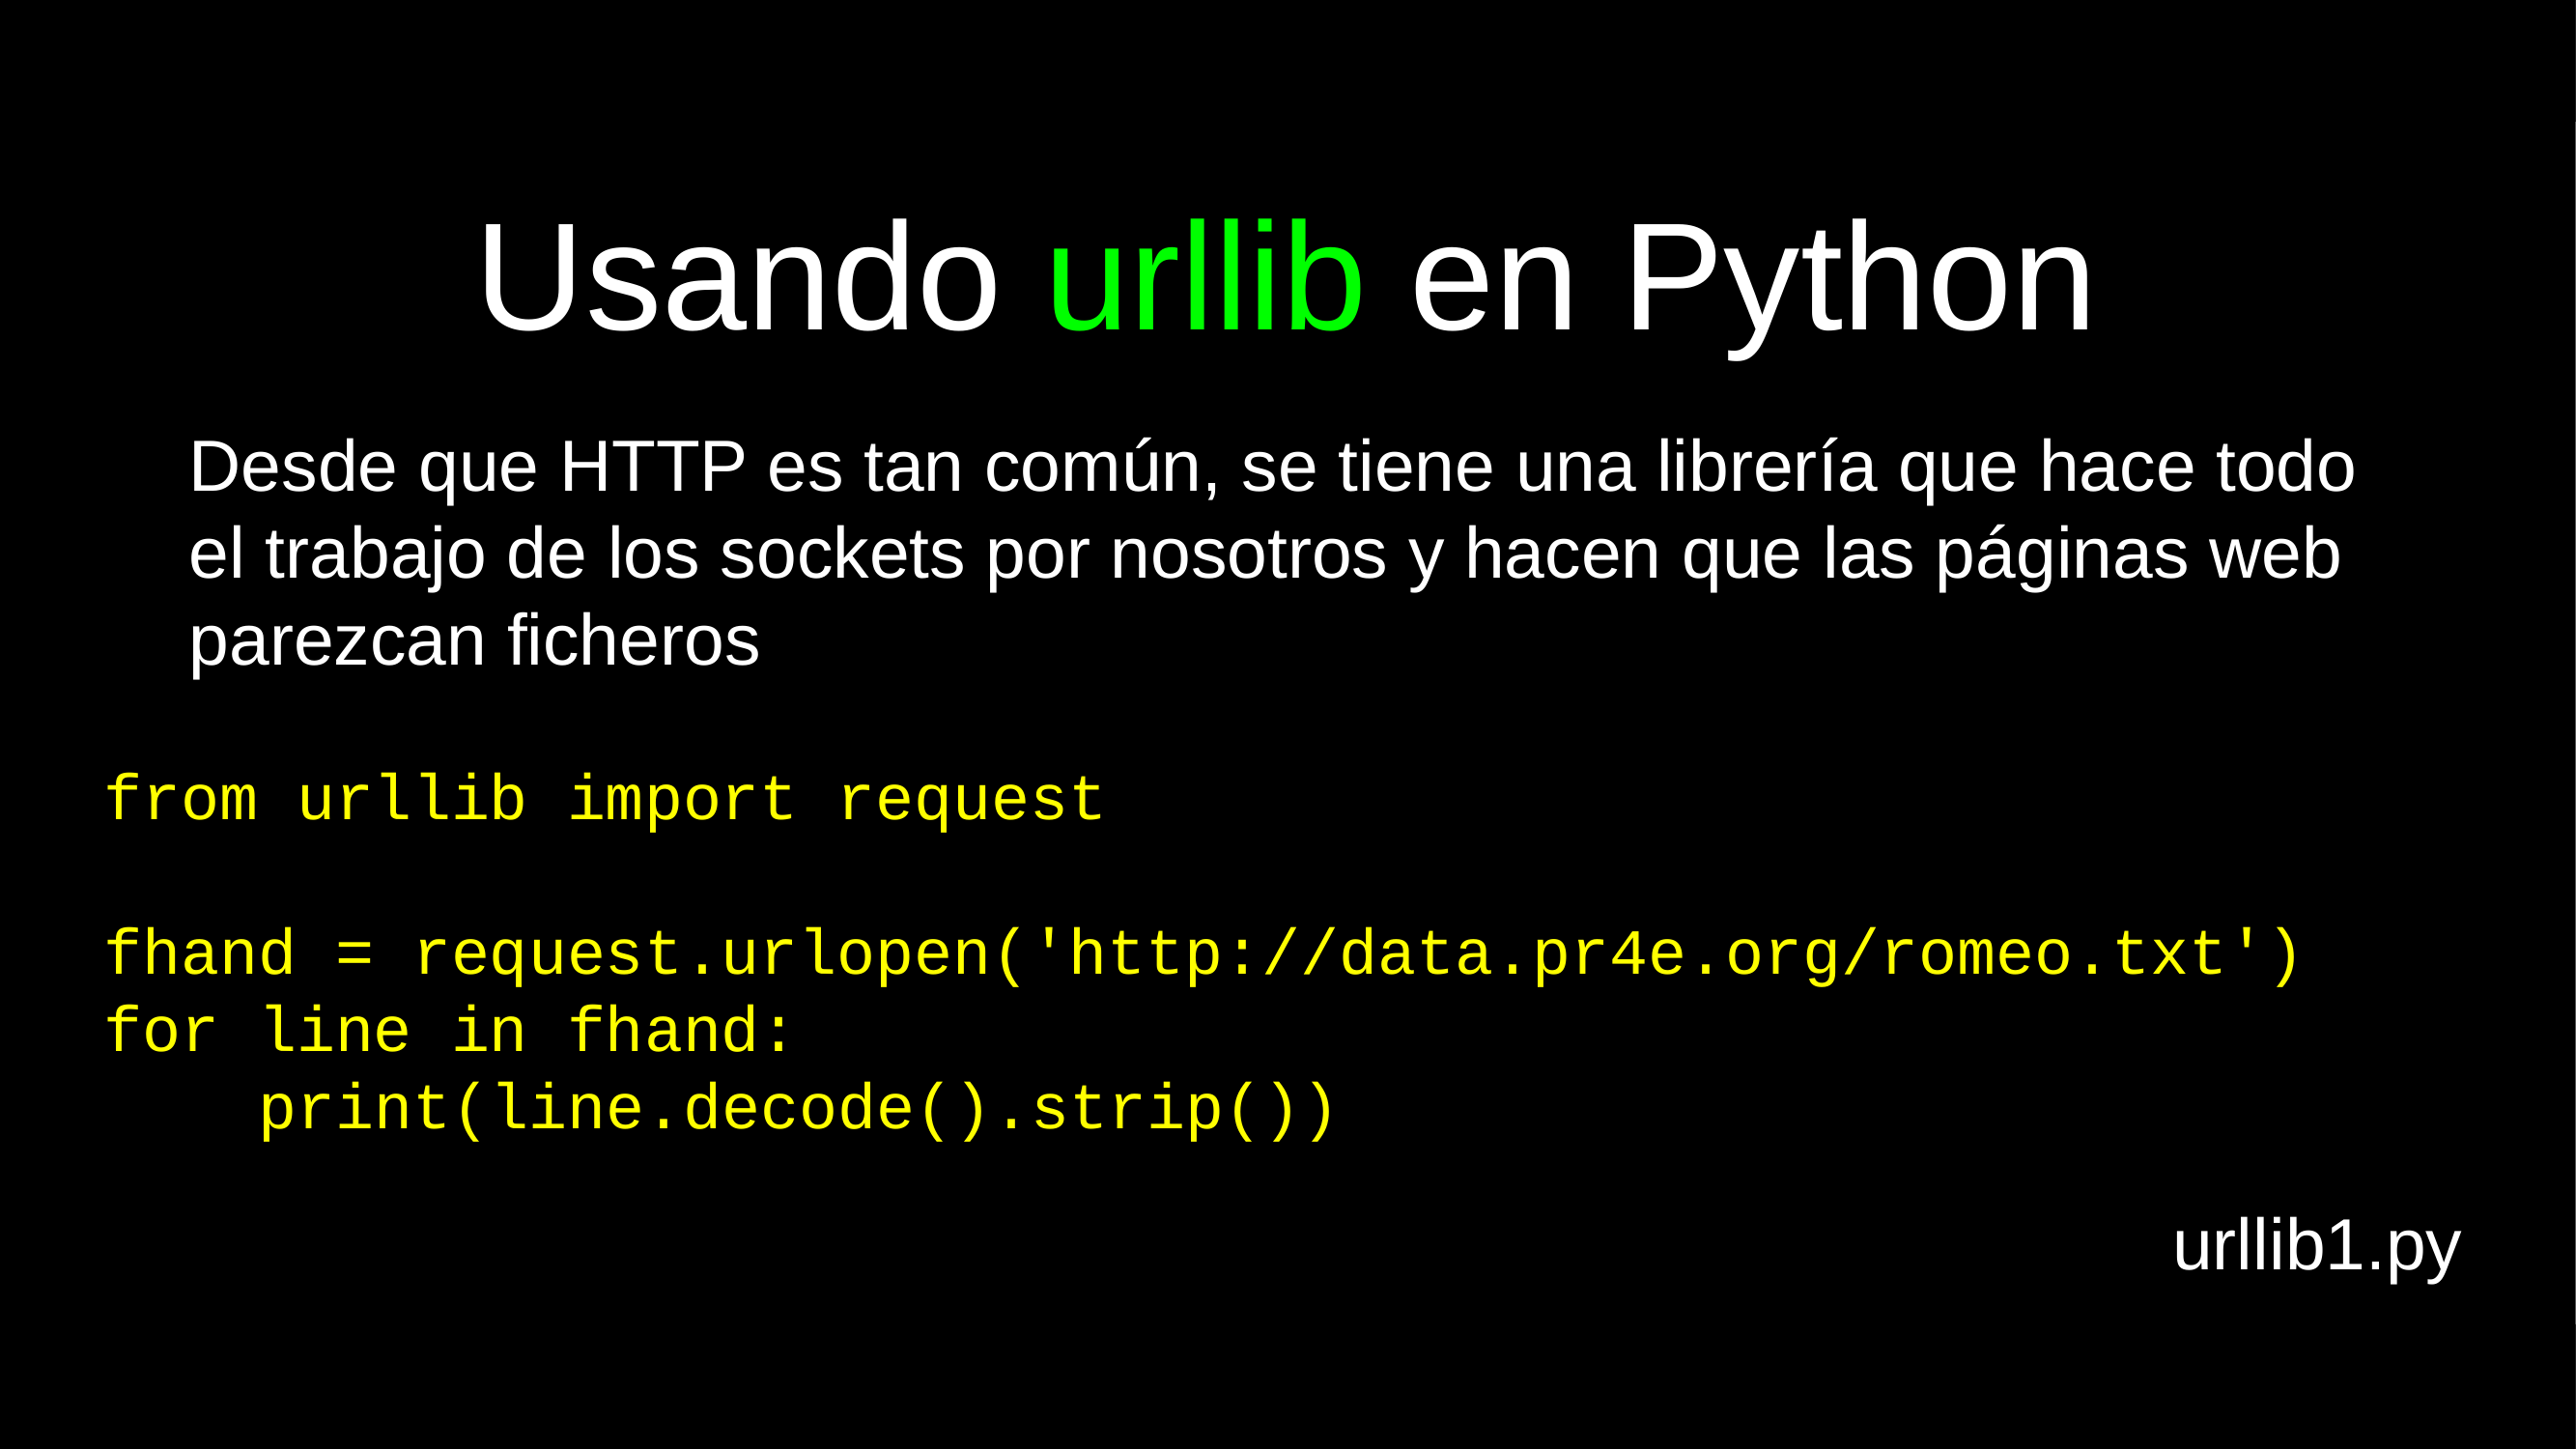

Usando urllib en Python
# Desde que HTTP es tan común, se tiene una librería que hace todo el trabajo de los sockets por nosotros y hacen que las páginas web parezcan ficheros
from urllib import request
fhand = request.urlopen('http://data.pr4e.org/romeo.txt')
for line in fhand:
 print(line.decode().strip())
urllib1.py